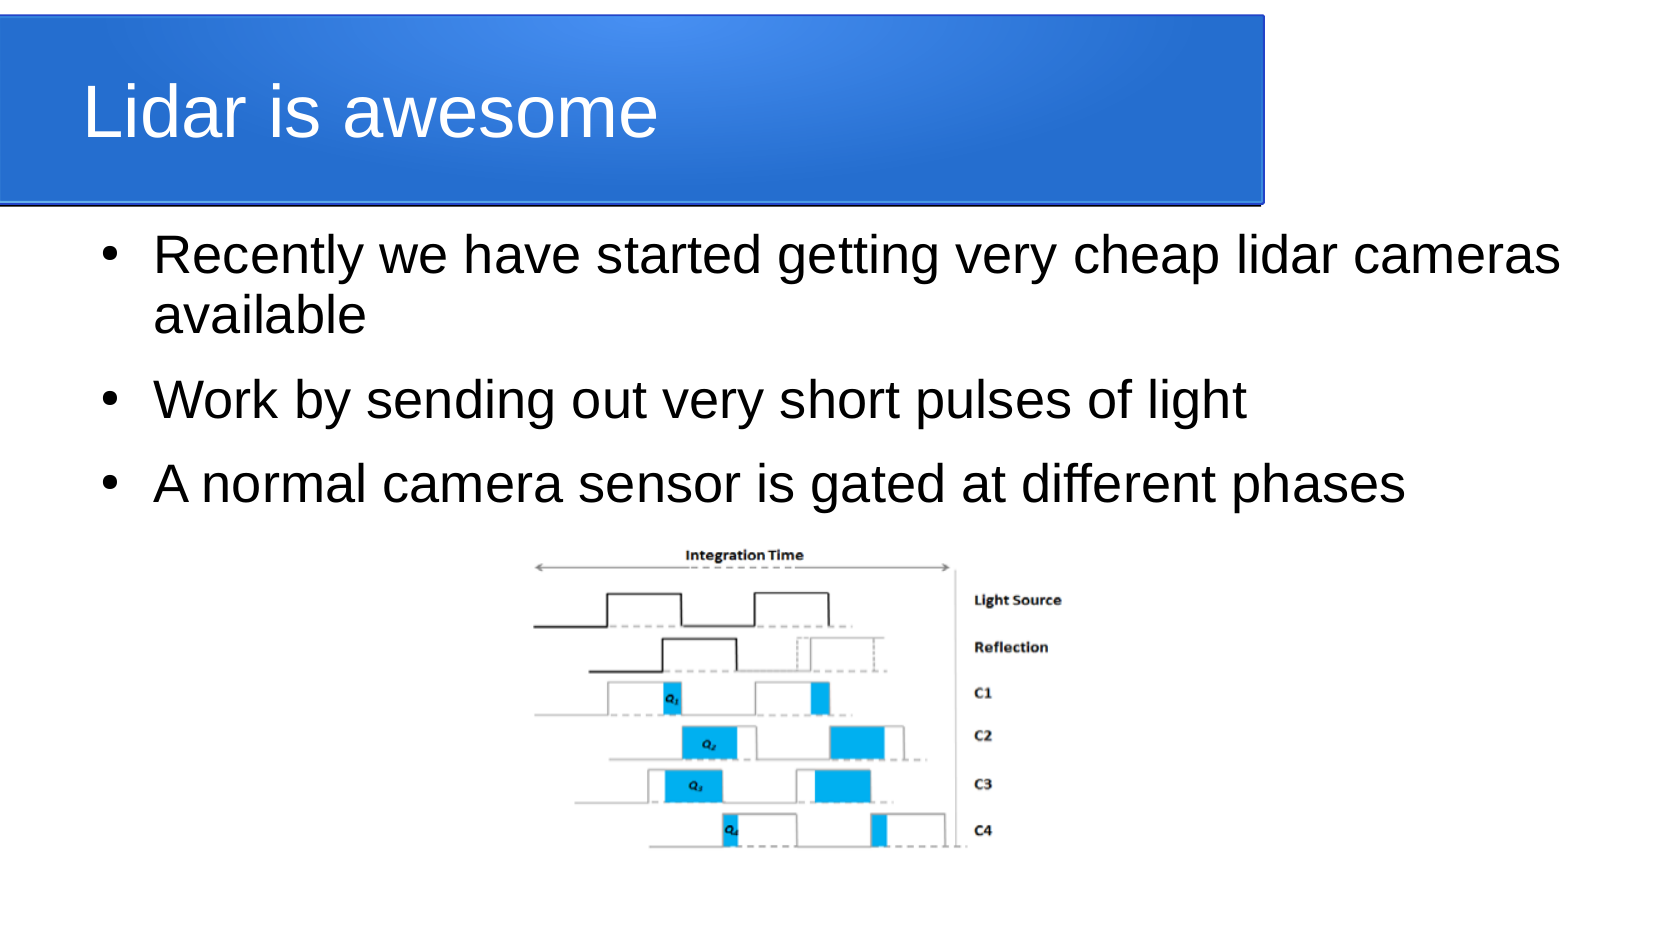

# Lidar is awesome
Recently we have started getting very cheap lidar cameras available
Work by sending out very short pulses of light
A normal camera sensor is gated at different phases